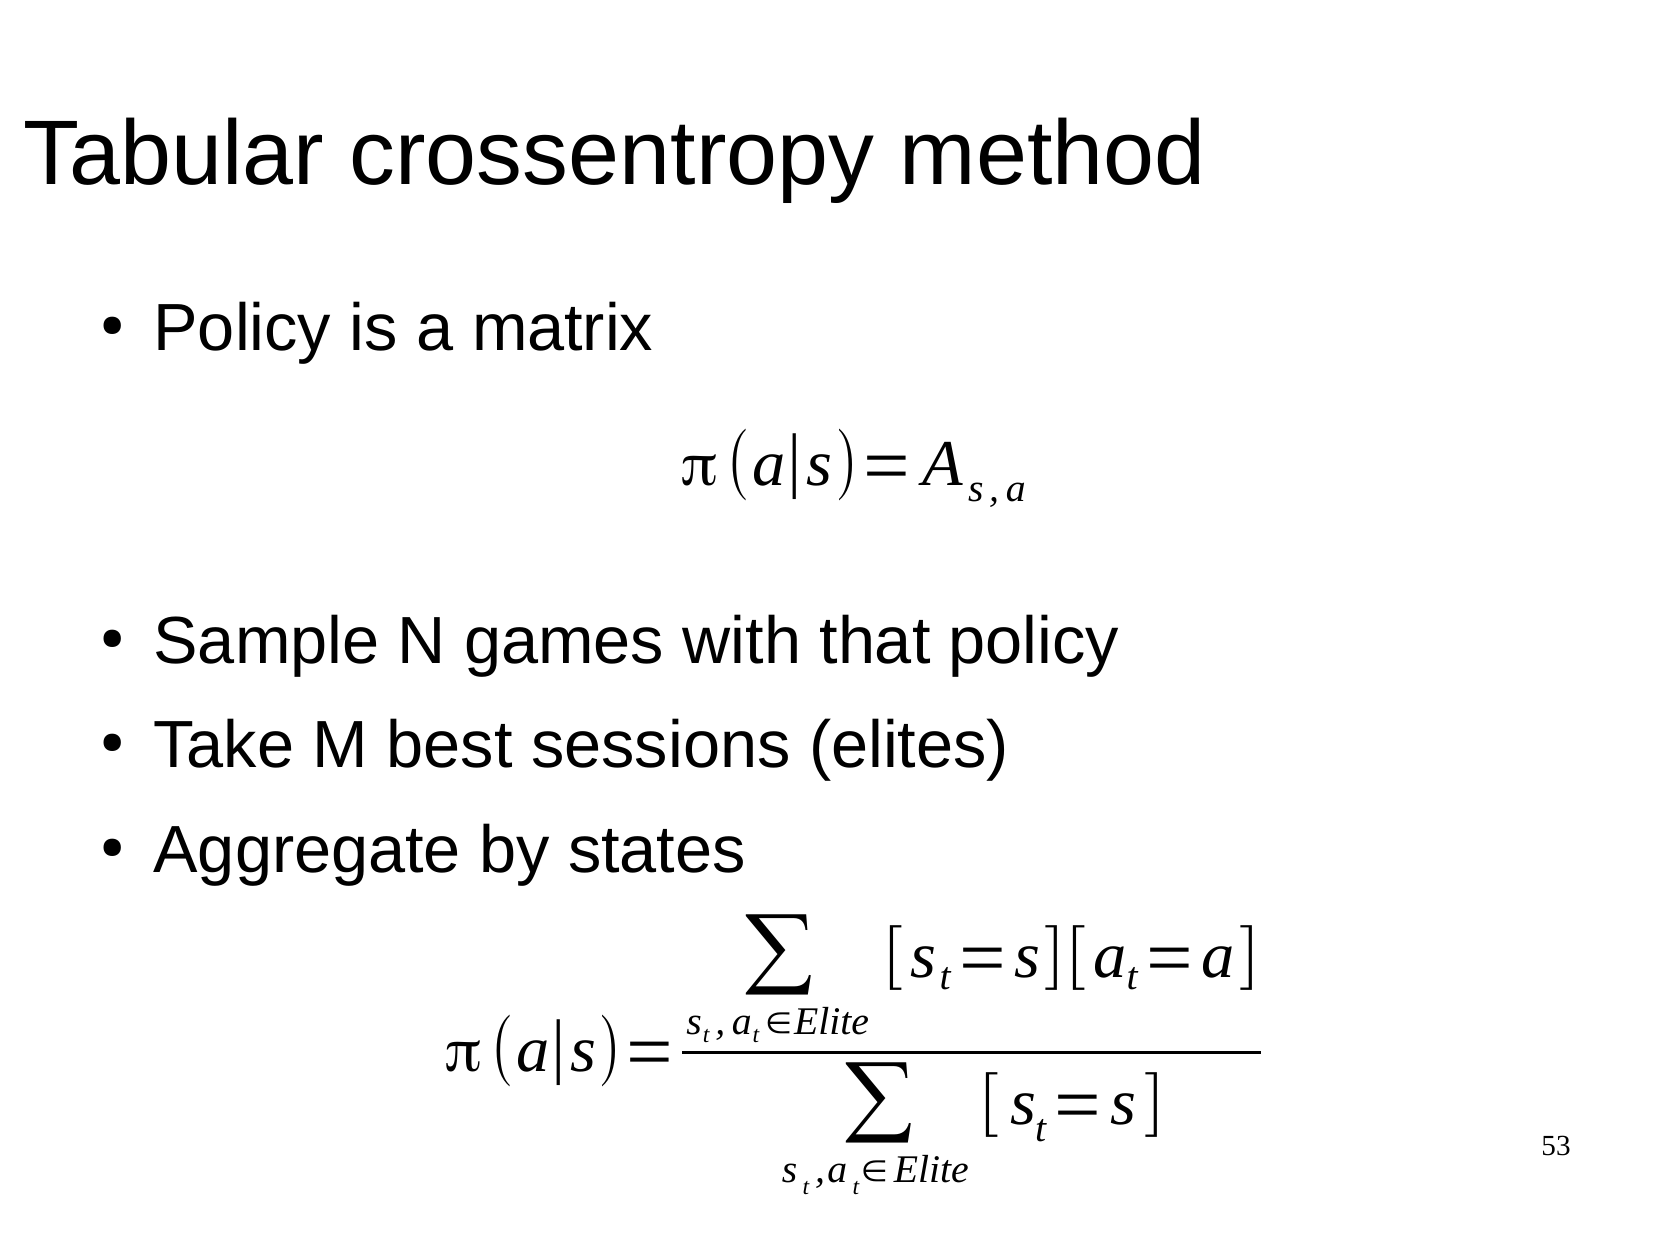

# Tabular crossentropy method
Policy is a matrix
Sample N games with that policy
Take M best sessions (elites)
Aggregate by states
53